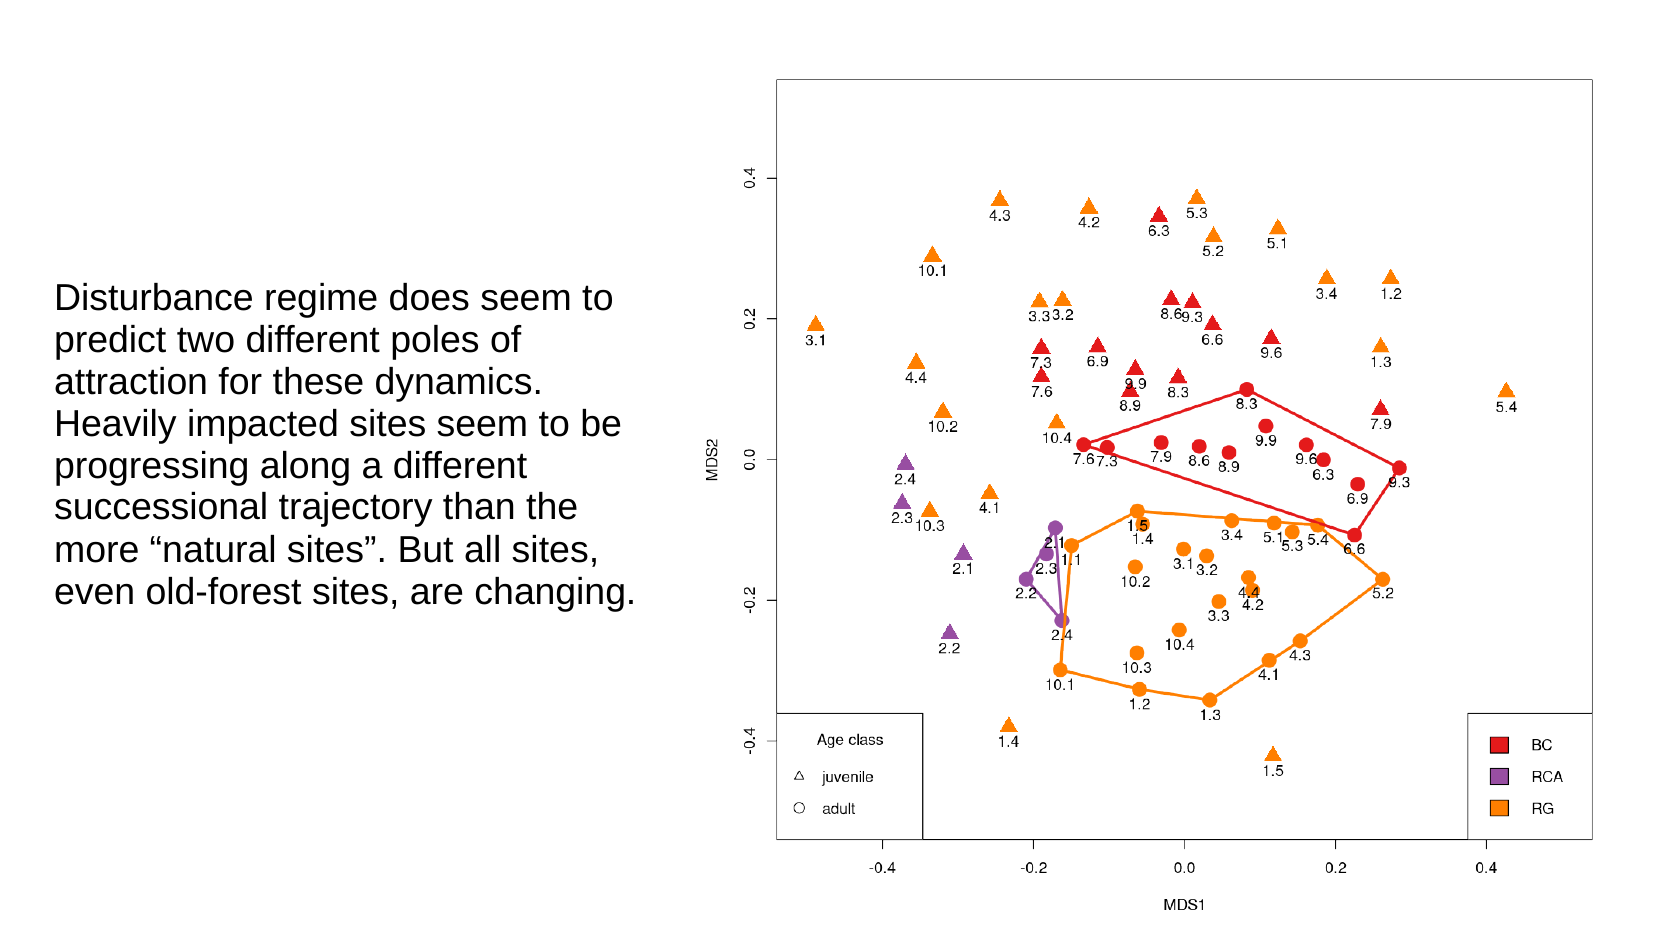

Disturbance regime does seem to predict two different poles of attraction for these dynamics. Heavily impacted sites seem to be progressing along a different successional trajectory than the more “natural sites”. But all sites, even old-forest sites, are changing.